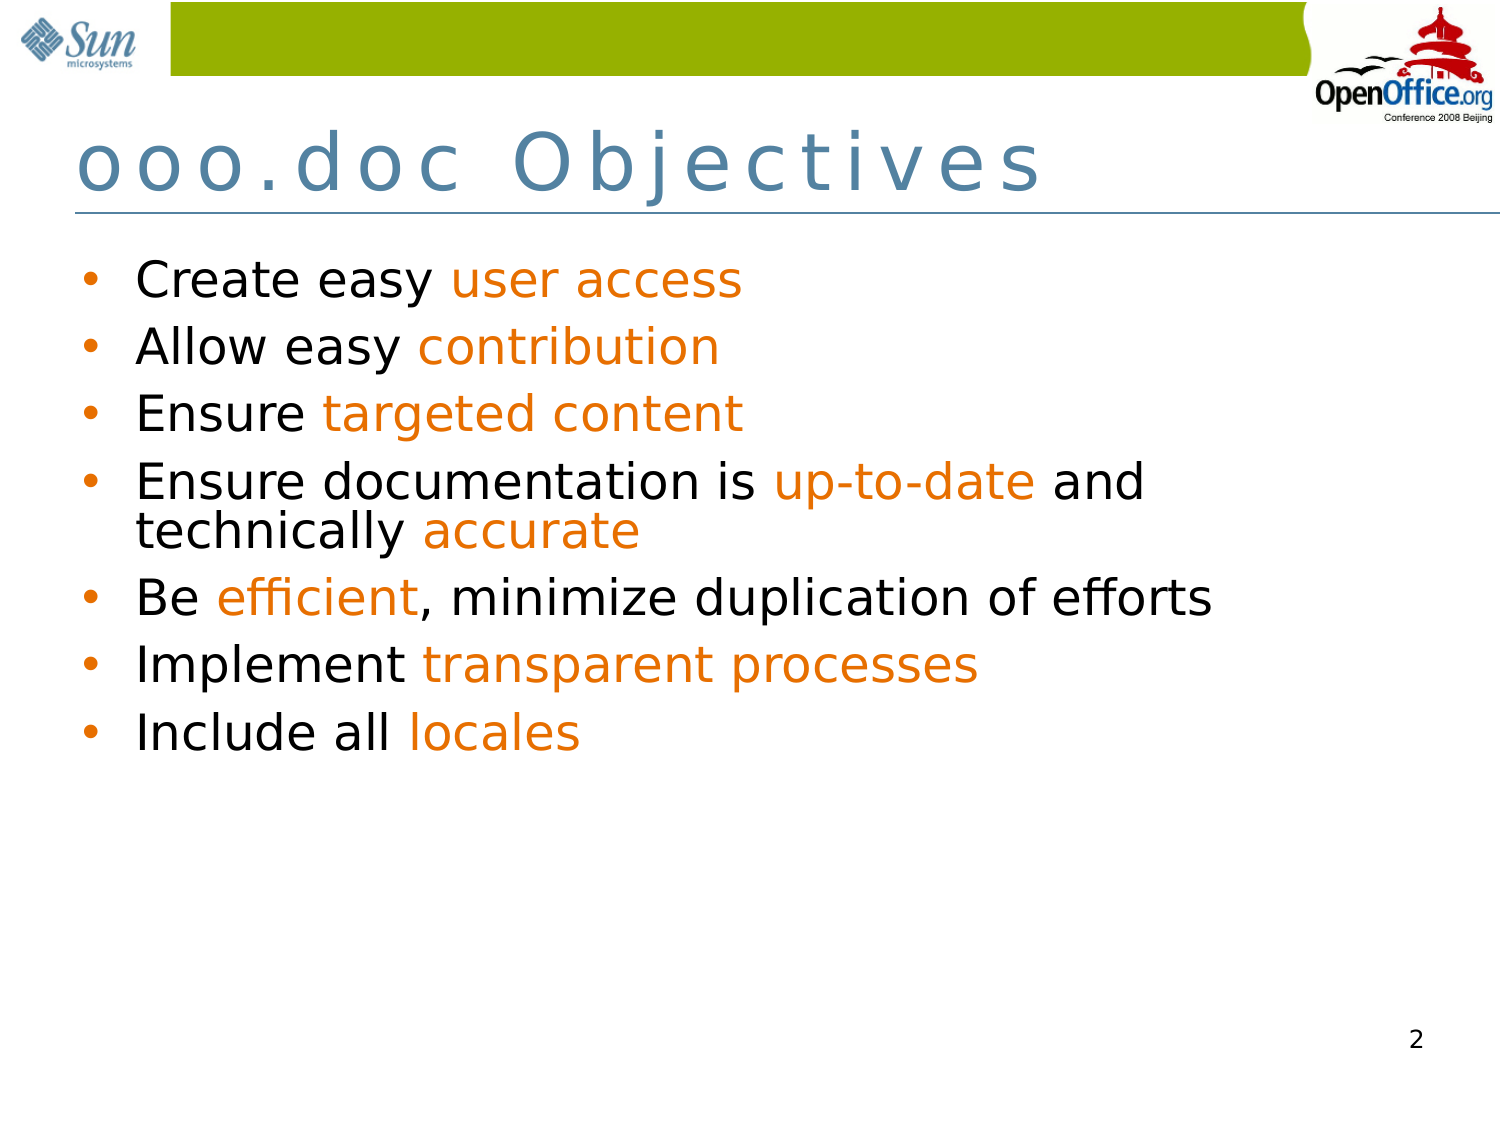

# ooo.doc Objectives
Create easy user access
Allow easy contribution
Ensure targeted content
Ensure documentation is up-to-date and technically accurate
Be efficient, minimize duplication of efforts
Implement transparent processes
Include all locales
2